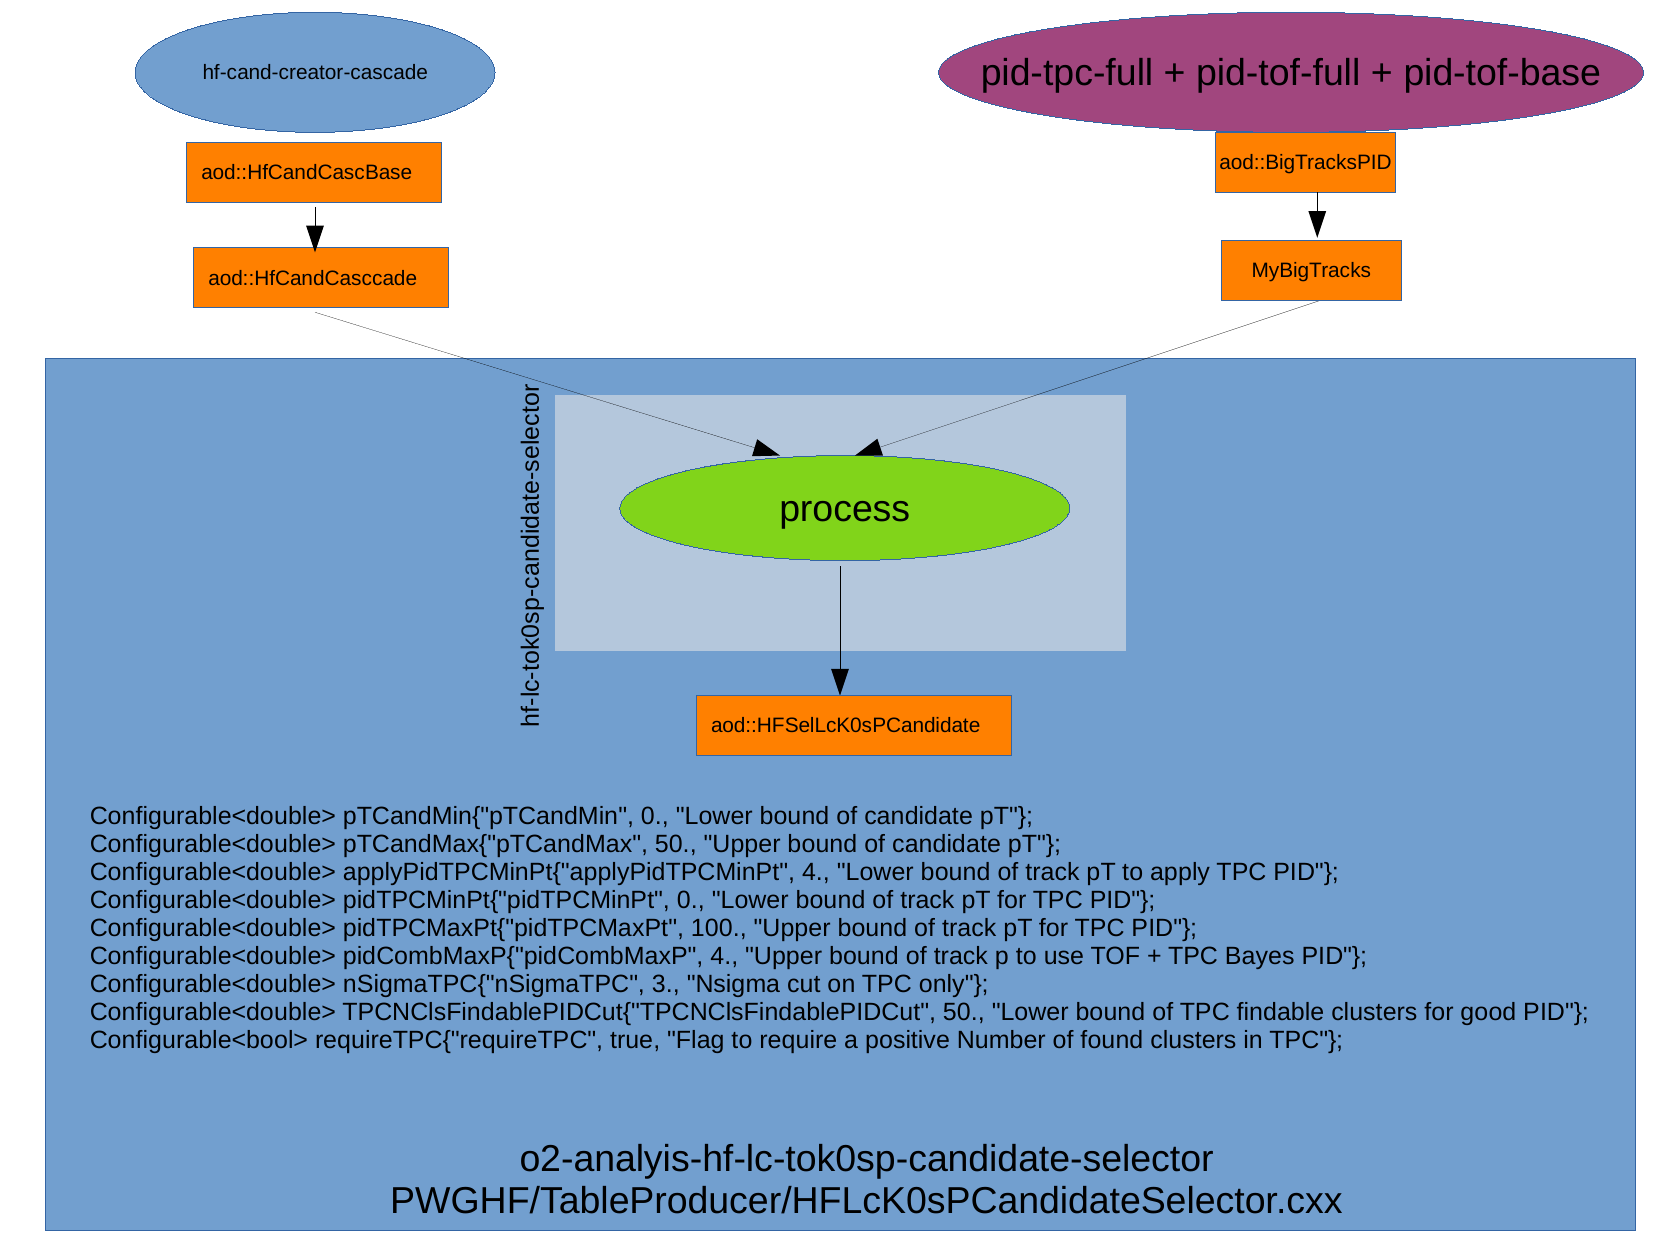

hf-cand-creator-cascade
pid-tpc-full + pid-tof-full + pid-tof-base
aod::BigTracksPID
aod::HfCandCascBase
MyBigTracks
aod::HfCandCasccade
process
hf-lc-tok0sp-candidate-selector
aod::HFSelLcK0sPCandidate
 Configurable<double> pTCandMin{"pTCandMin", 0., "Lower bound of candidate pT"};
 Configurable<double> pTCandMax{"pTCandMax", 50., "Upper bound of candidate pT"};
 Configurable<double> applyPidTPCMinPt{"applyPidTPCMinPt", 4., "Lower bound of track pT to apply TPC PID"};
 Configurable<double> pidTPCMinPt{"pidTPCMinPt", 0., "Lower bound of track pT for TPC PID"};
 Configurable<double> pidTPCMaxPt{"pidTPCMaxPt", 100., "Upper bound of track pT for TPC PID"};
 Configurable<double> pidCombMaxP{"pidCombMaxP", 4., "Upper bound of track p to use TOF + TPC Bayes PID"};
 Configurable<double> nSigmaTPC{"nSigmaTPC", 3., "Nsigma cut on TPC only"};
 Configurable<double> TPCNClsFindablePIDCut{"TPCNClsFindablePIDCut", 50., "Lower bound of TPC findable clusters for good PID"};
 Configurable<bool> requireTPC{"requireTPC", true, "Flag to require a positive Number of found clusters in TPC"};
o2-analyis-hf-lc-tok0sp-candidate-selector
PWGHF/TableProducer/HFLcK0sPCandidateSelector.cxx